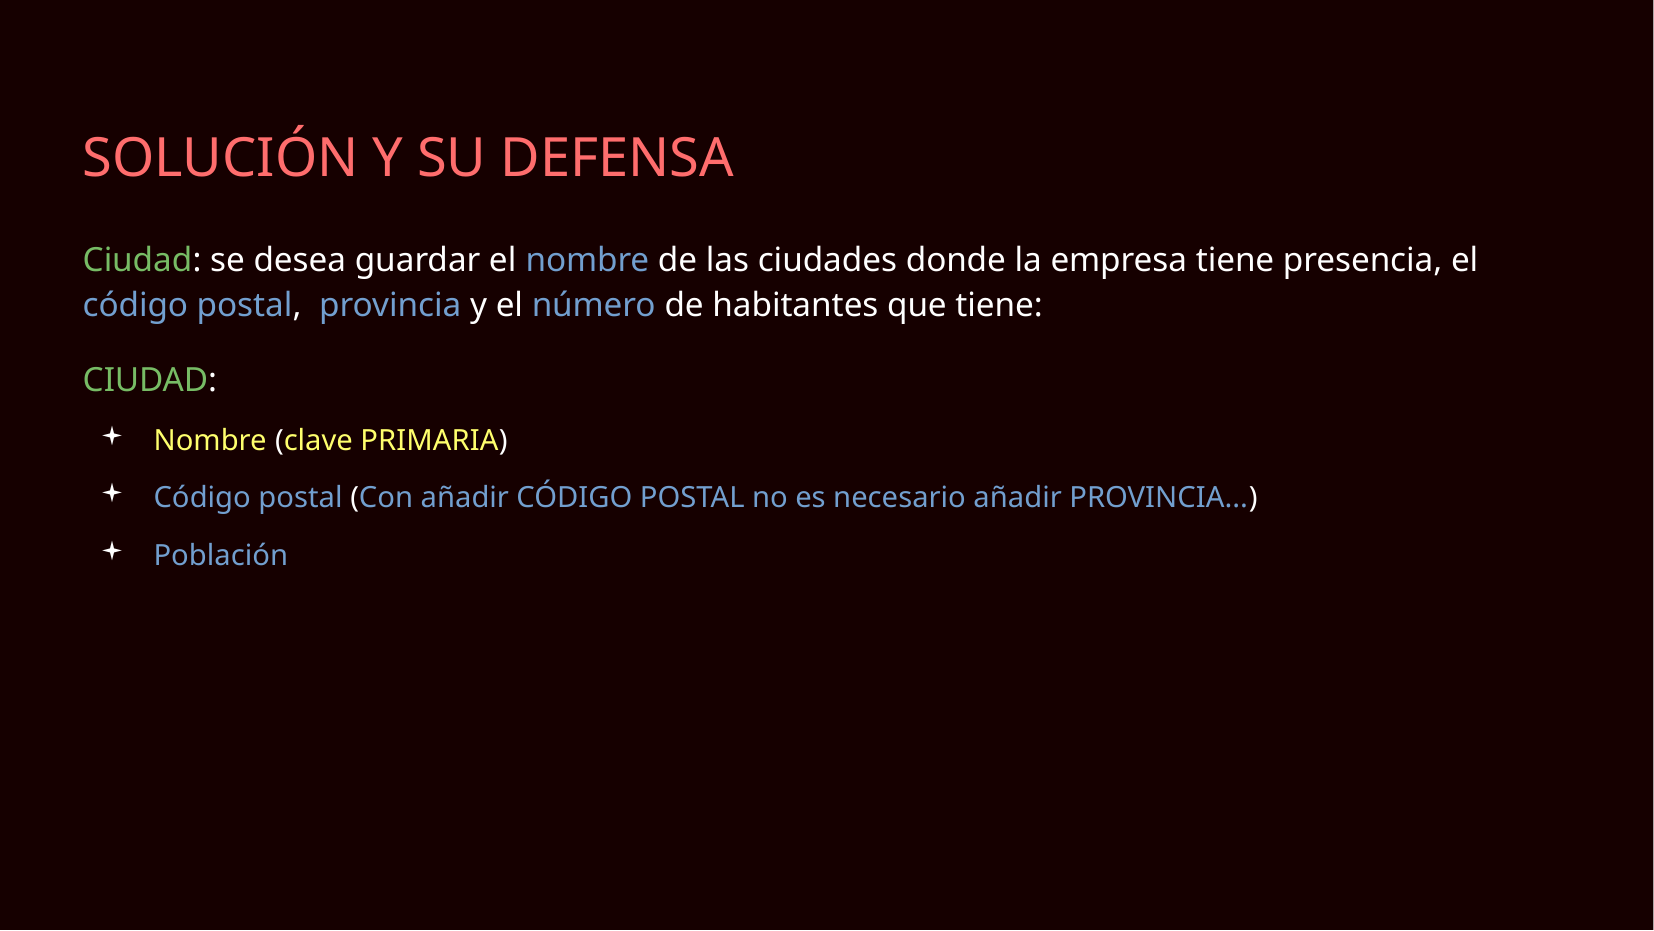

# SOLUCIÓN Y SU DEFENSA
Ciudad: se desea guardar el nombre de las ciudades donde la empresa tiene presencia, el código postal, provincia y el número de habitantes que tiene:
CIUDAD:
Nombre (clave PRIMARIA)
Código postal (Con añadir CÓDIGO POSTAL no es necesario añadir PROVINCIA...)
Población